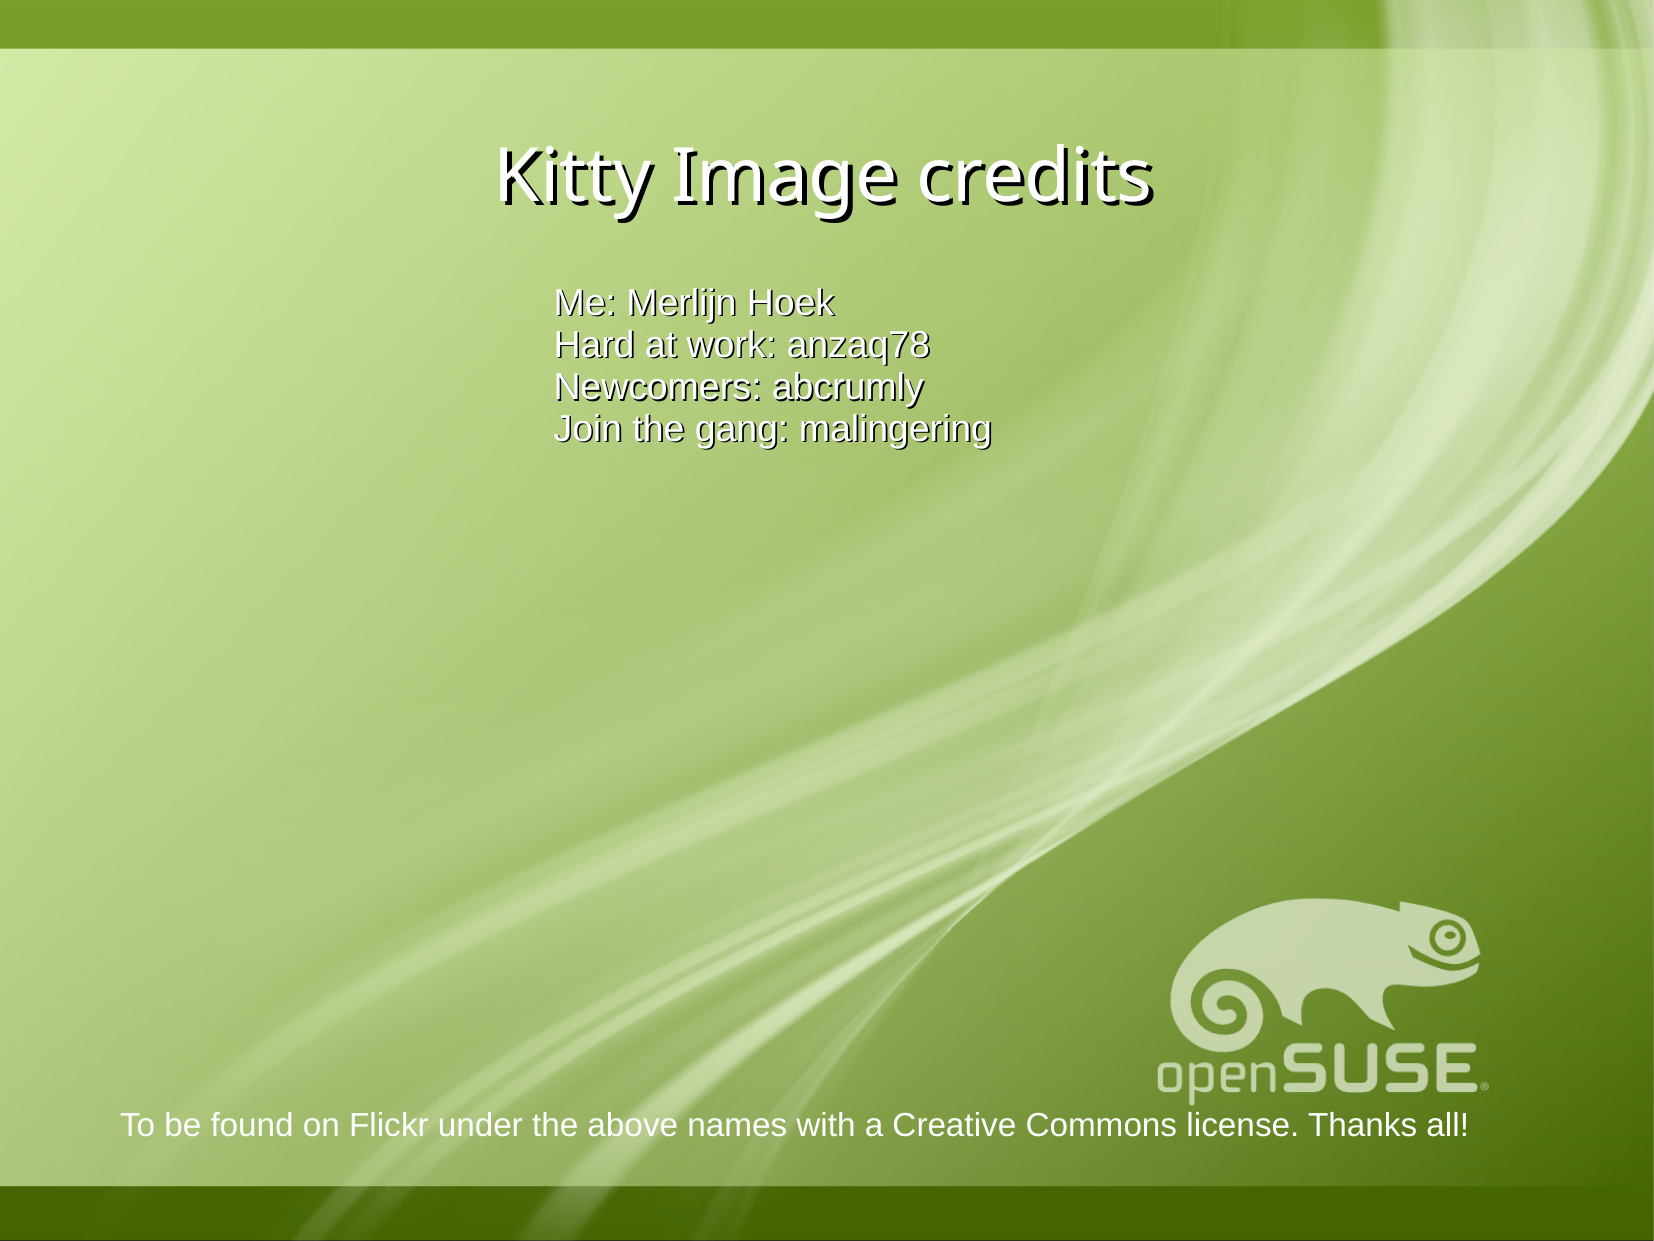

Kitty Image credits
Me: Merlijn Hoek
Hard at work: anzaq78
Newcomers: abcrumly
Join the gang: malingering
To be found on Flickr under the above names with a Creative Commons license. Thanks all!